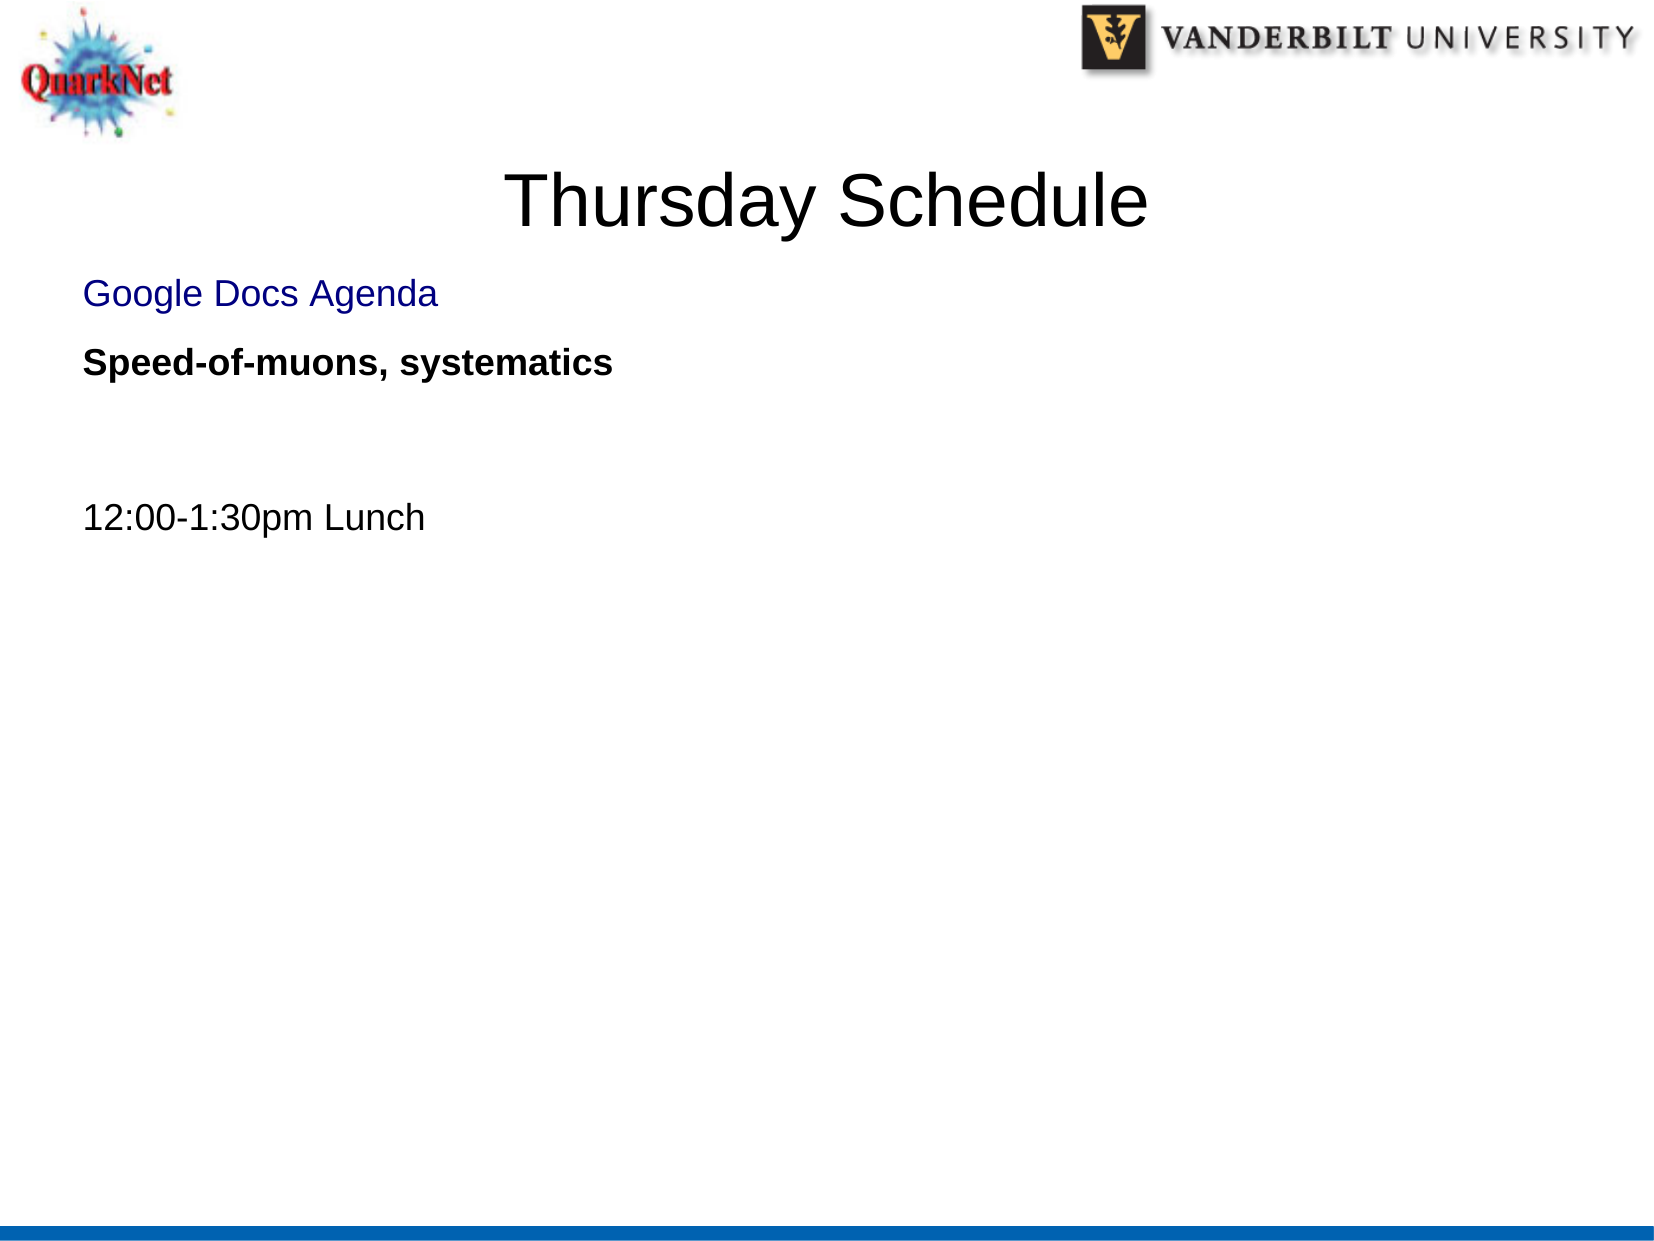

# Thursday Schedule
Google Docs Agenda
Speed-of-muons, systematics
12:00-1:30pm Lunch